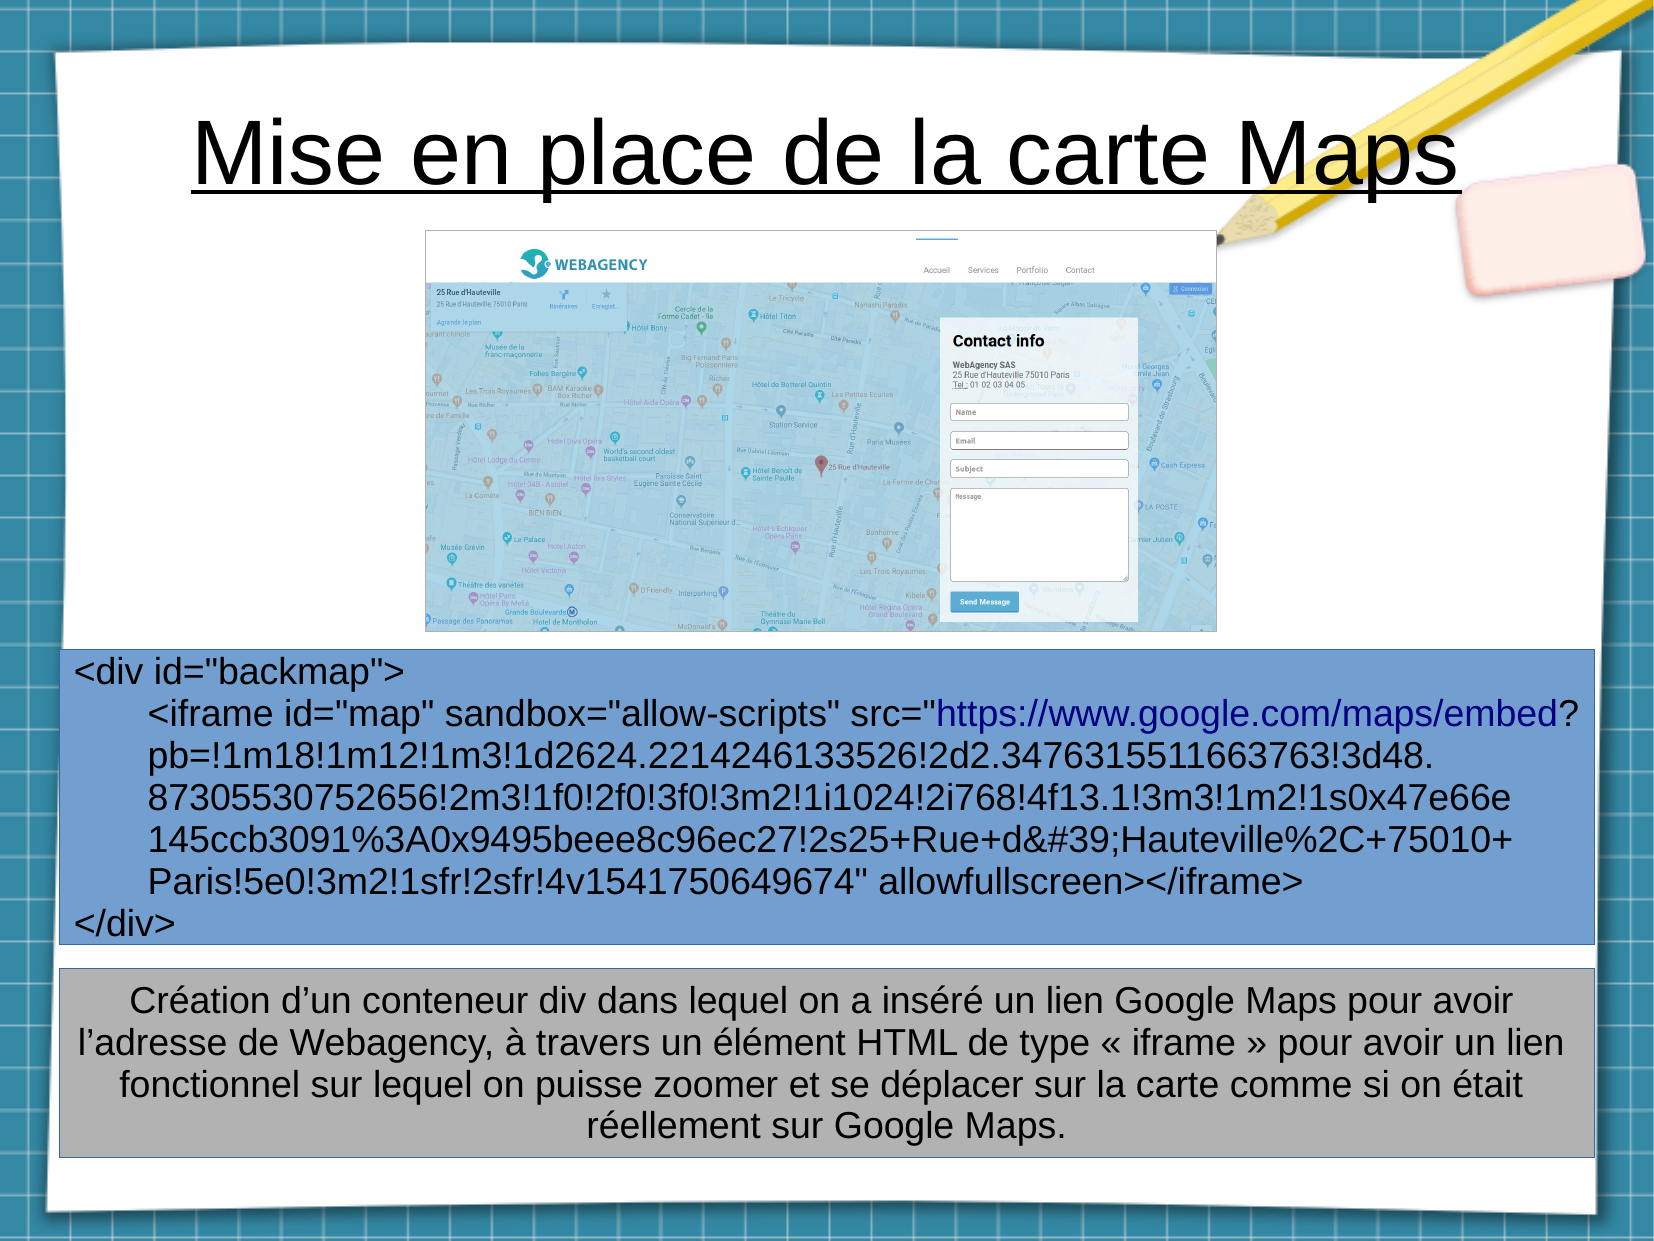

# Mise en place de la carte Maps
<div id="backmap">
	<iframe id="map" sandbox="allow-scripts" src="https://www.google.com/maps/embed?
	pb=!1m18!1m12!1m3!1d2624.2214246133526!2d2.3476315511663763!3d48.
	87305530752656!2m3!1f0!2f0!3f0!3m2!1i1024!2i768!4f13.1!3m3!1m2!1s0x47e66e
	145ccb3091%3A0x9495beee8c96ec27!2s25+Rue+d&#39;Hauteville%2C+75010+
	Paris!5e0!3m2!1sfr!2sfr!4v1541750649674" allowfullscreen></iframe>
</div>
Création d’un conteneur div dans lequel on a inséré un lien Google Maps pour avoir
l’adresse de Webagency, à travers un élément HTML de type « iframe » pour avoir un lien
fonctionnel sur lequel on puisse zoomer et se déplacer sur la carte comme si on était
réellement sur Google Maps.